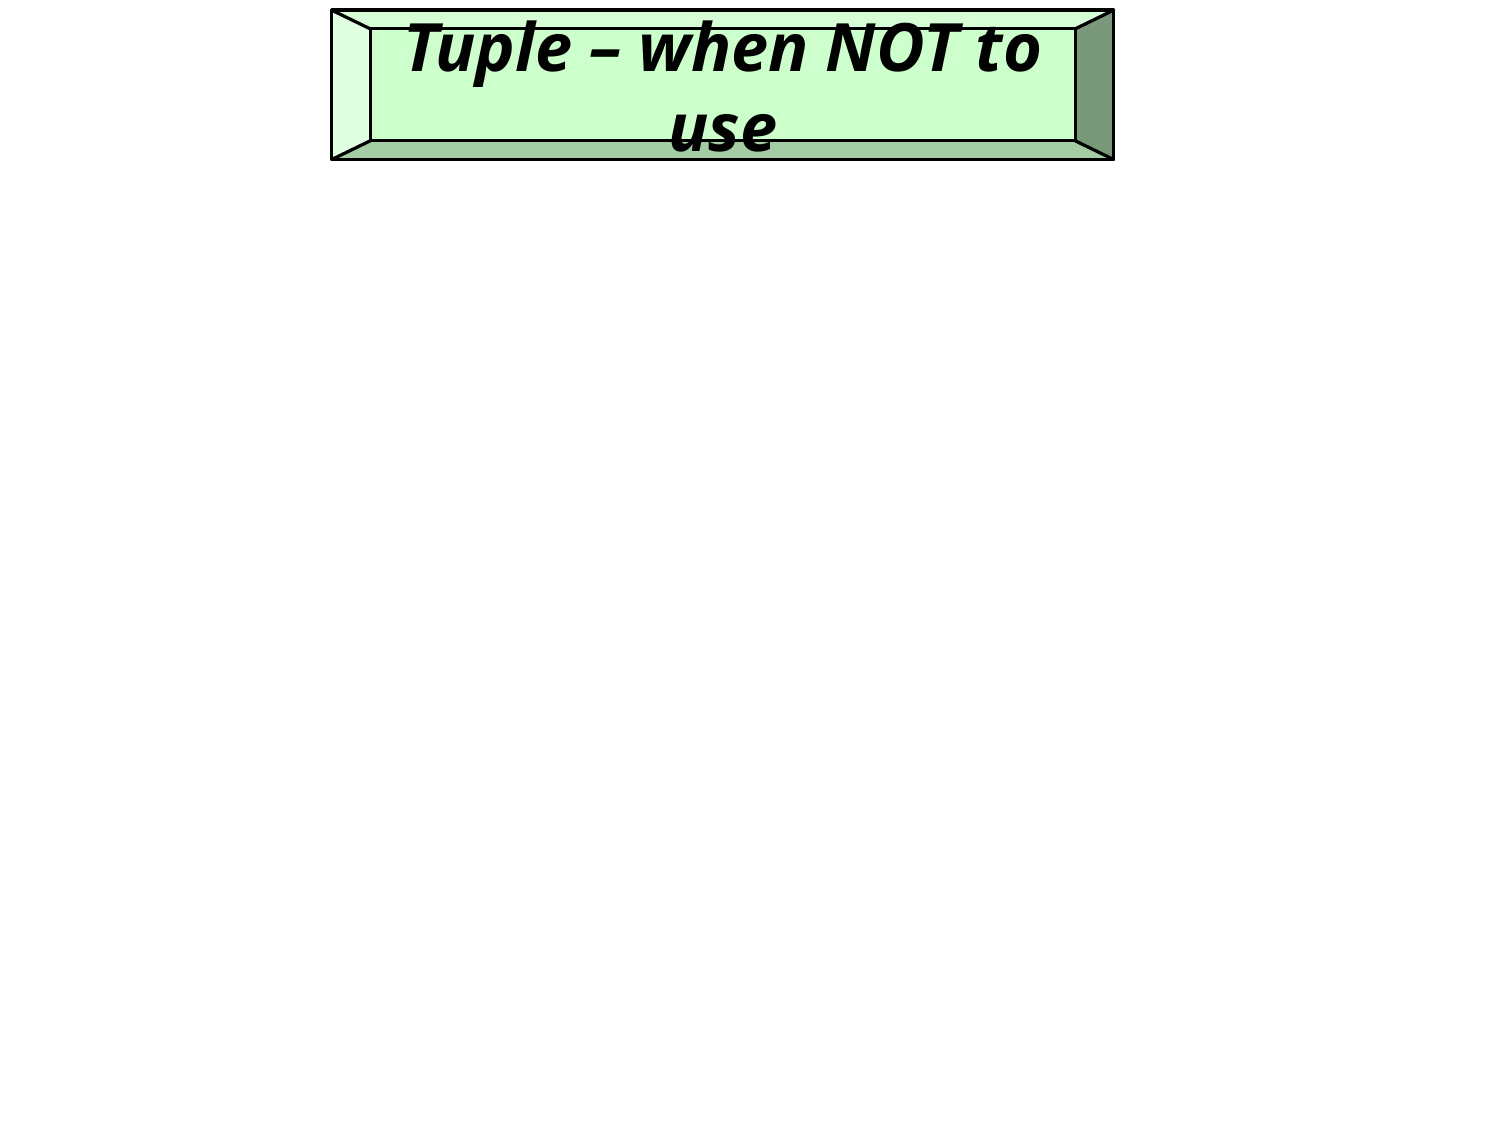

Tuple – when NOT to use
#